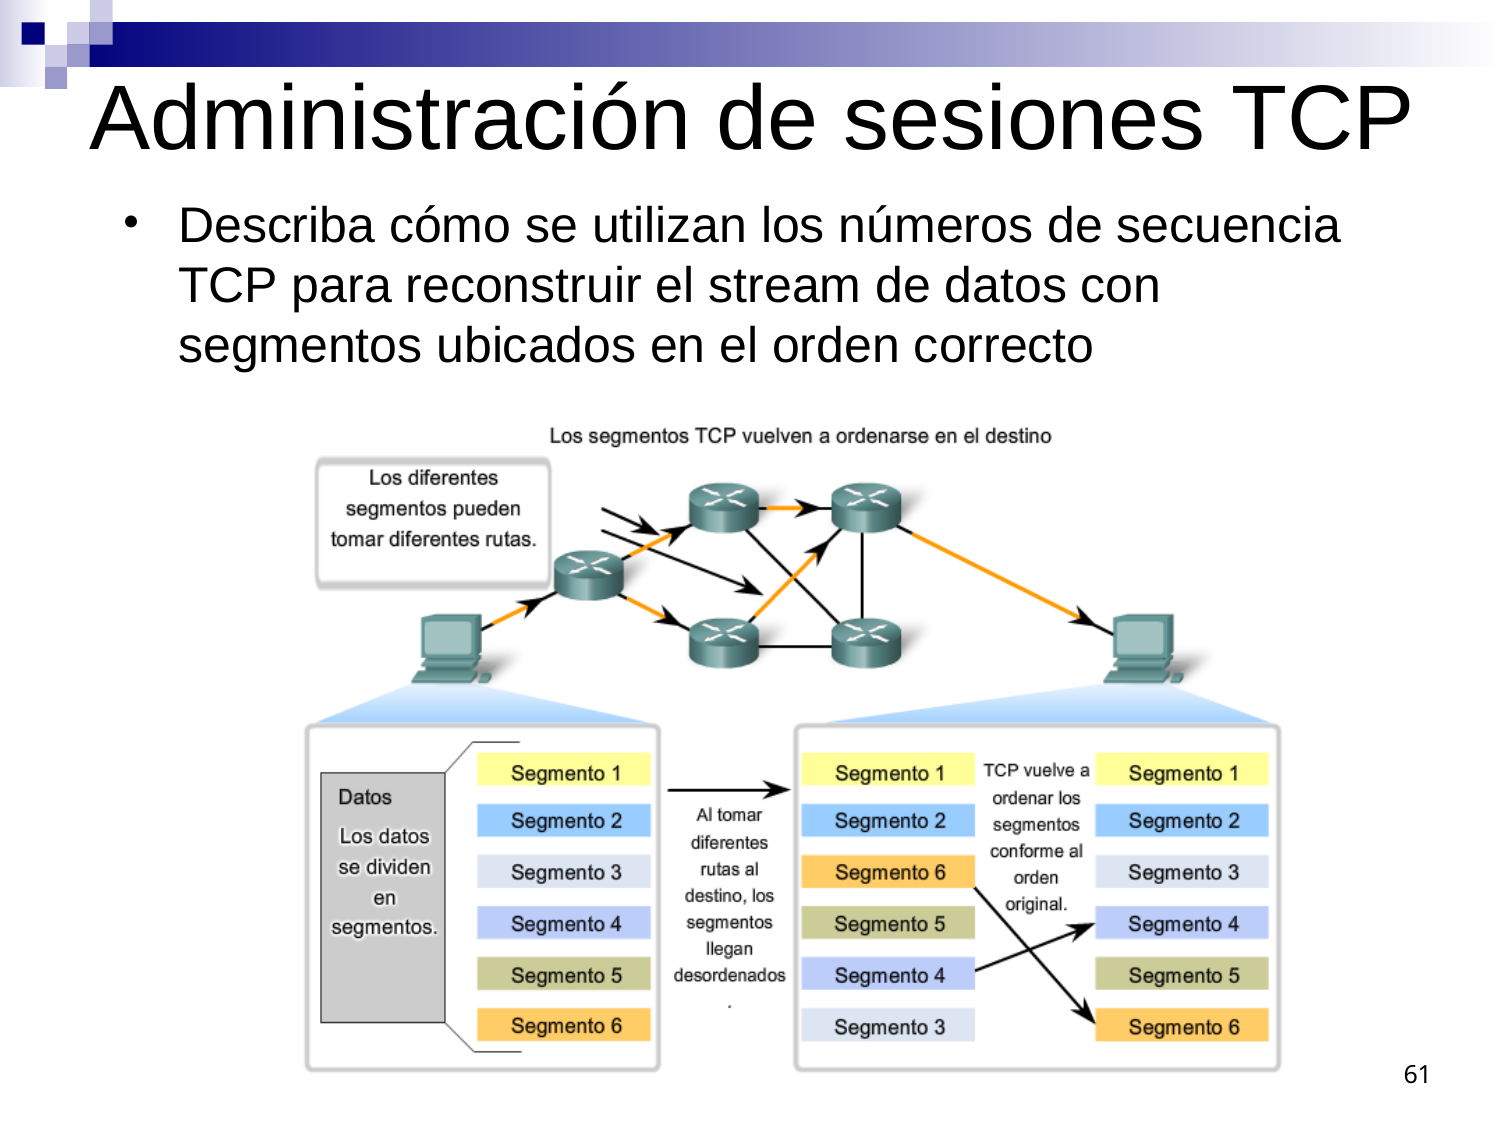

Administración de sesiones TCP
Describa cómo se utilizan los números de secuencia TCP para reconstruir el stream de datos con segmentos ubicados en el orden correcto